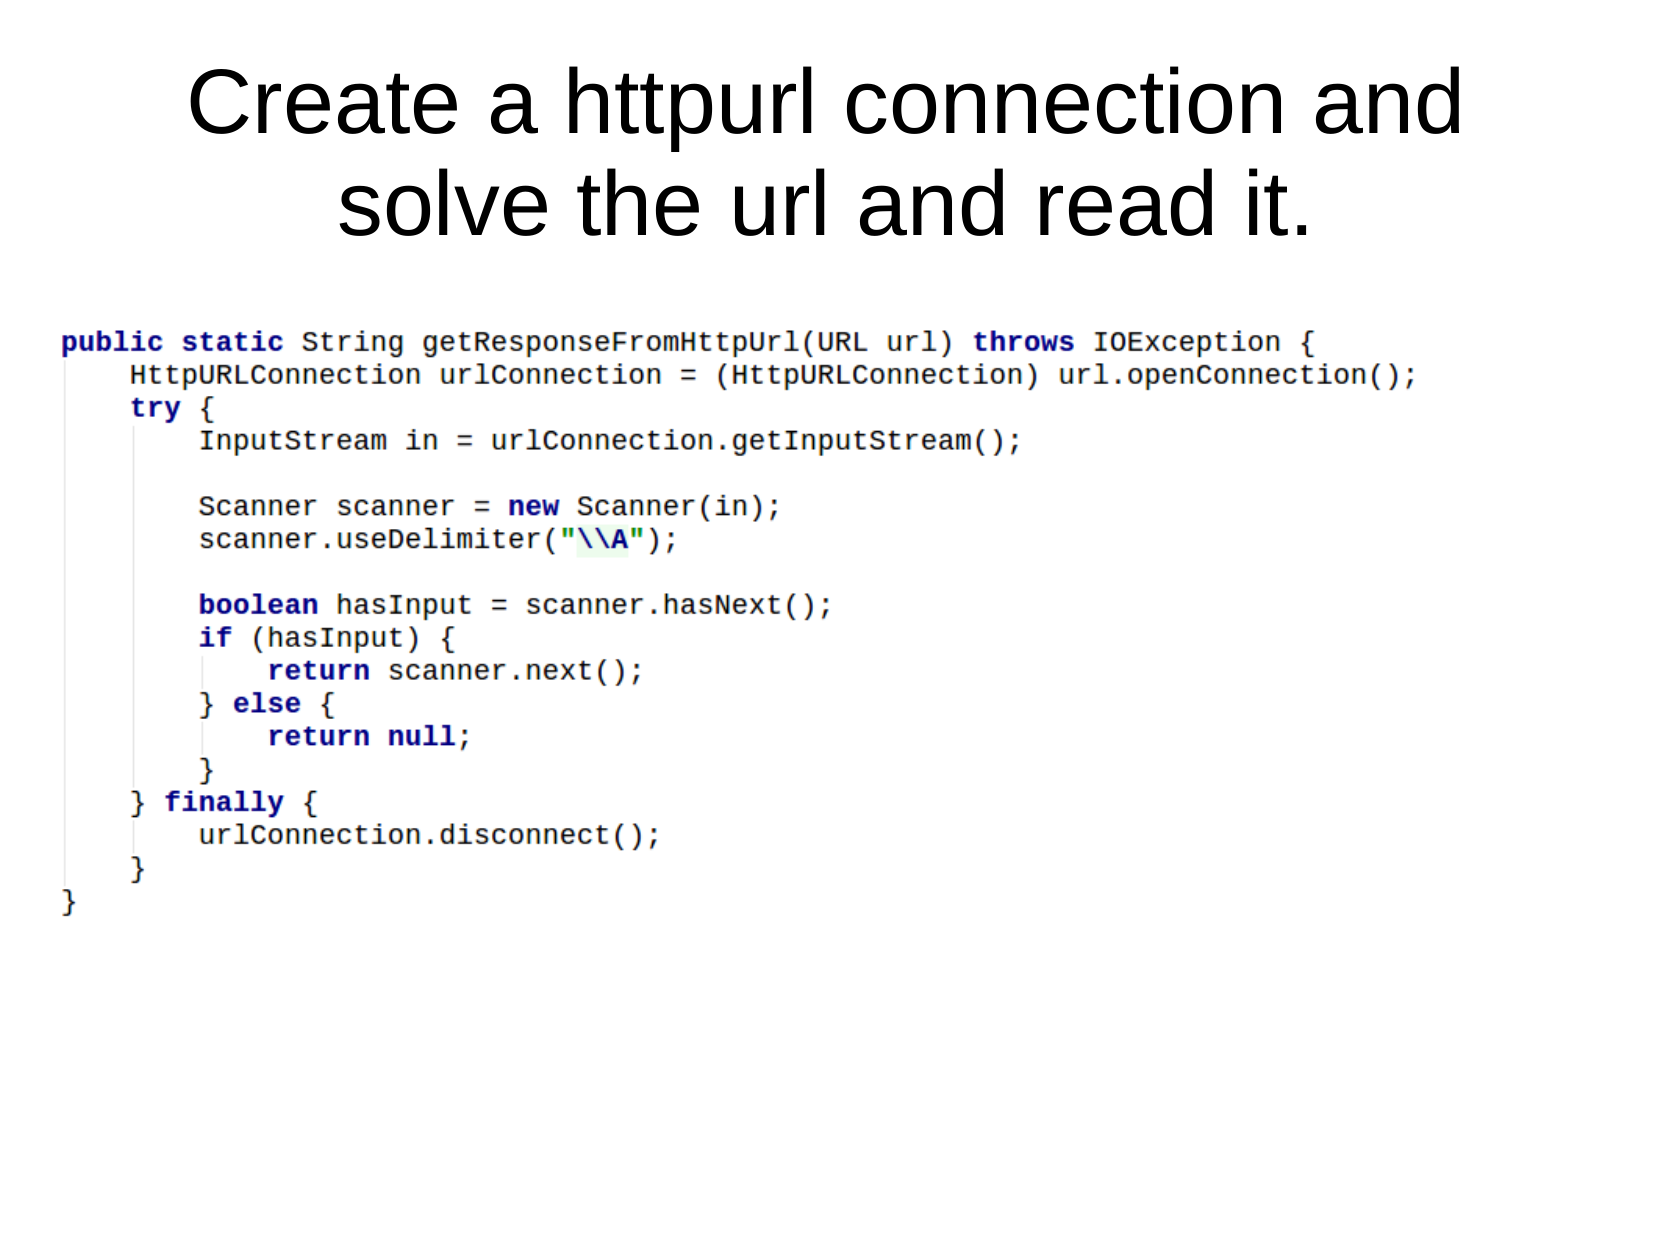

# Create a httpurl connection and solve the url and read it.